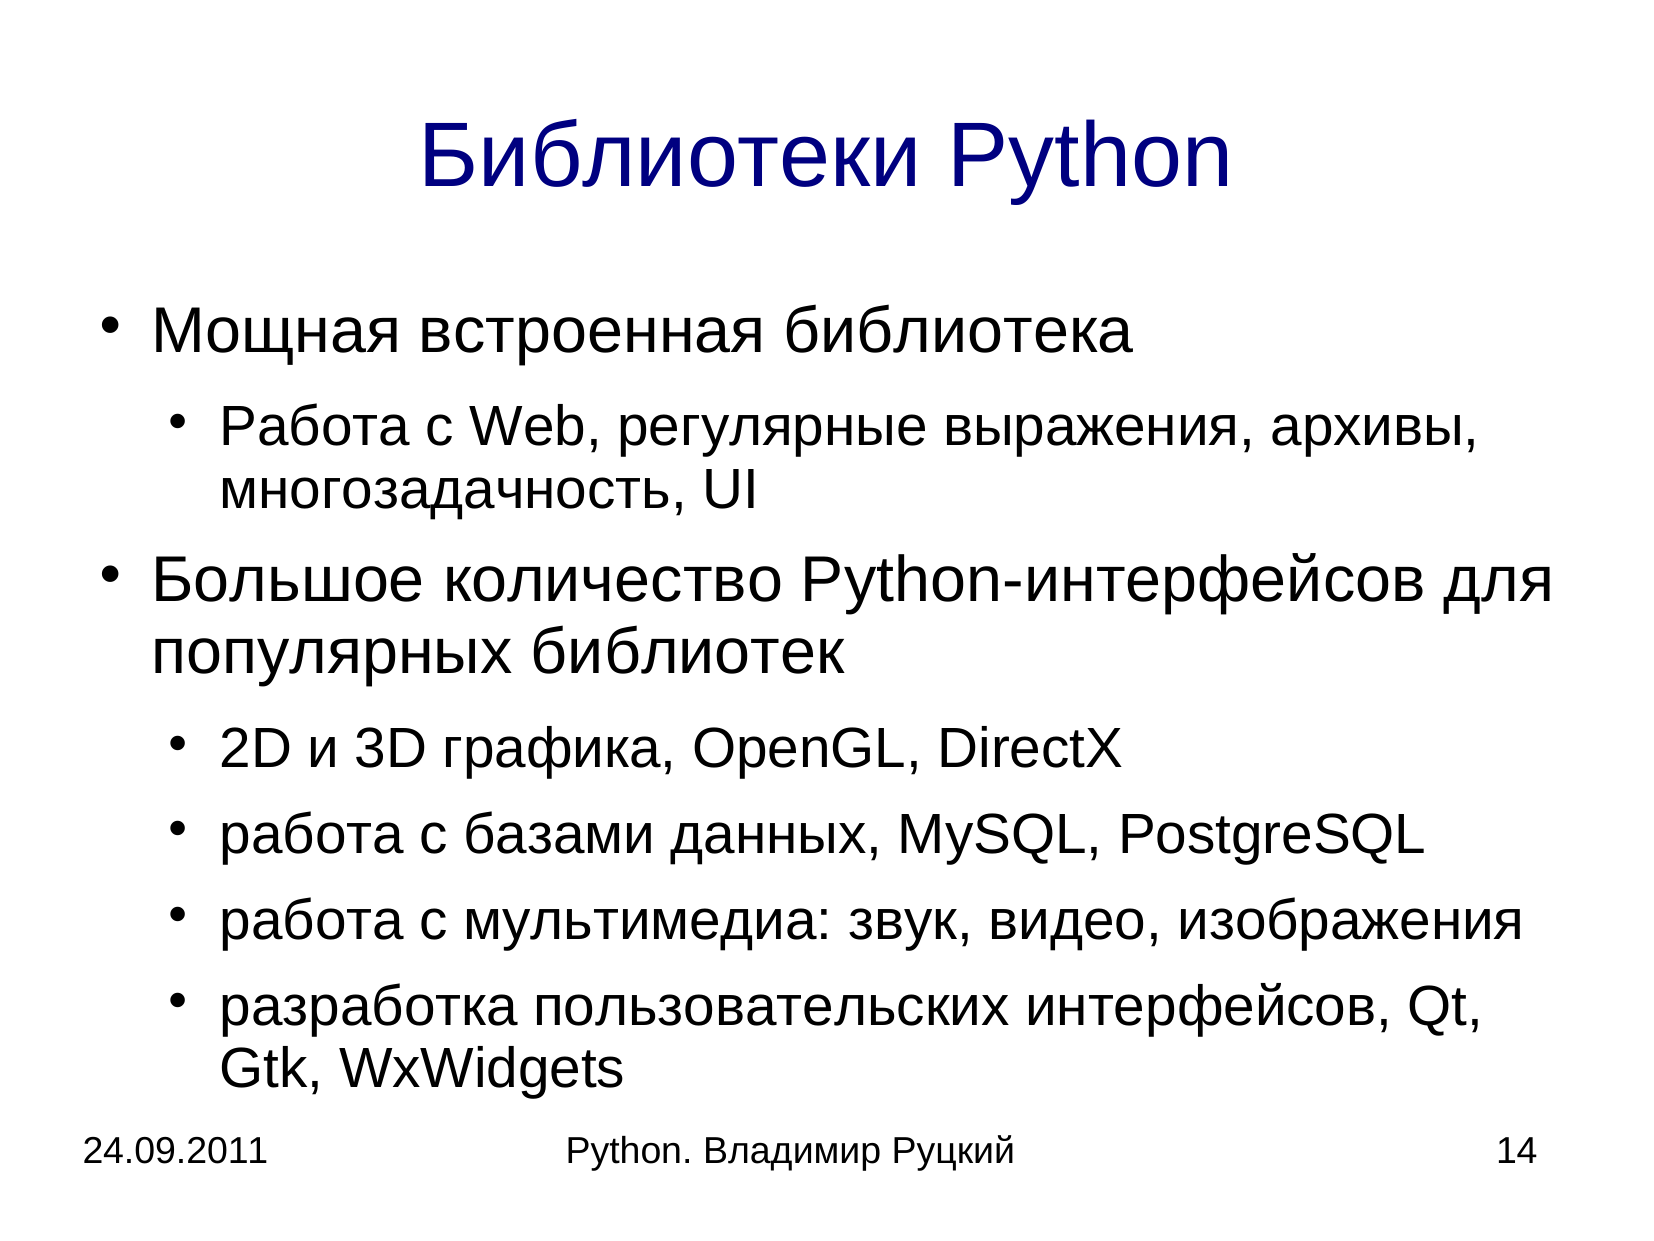

# Библиотеки Python
Мощная встроенная библиотека
Работа с Web, регулярные выражения, архивы, многозадачность, UI
Большое количество Python-интерфейсов для популярных библиотек
2D и 3D графика, OpenGL, DirectX
работа с базами данных, MySQL, PostgreSQL
работа с мультимедиа: звук, видео, изображения
разработка пользовательских интерфейсов, Qt, Gtk, WxWidgets
24.09.2011
Python. Владимир Руцкий
14